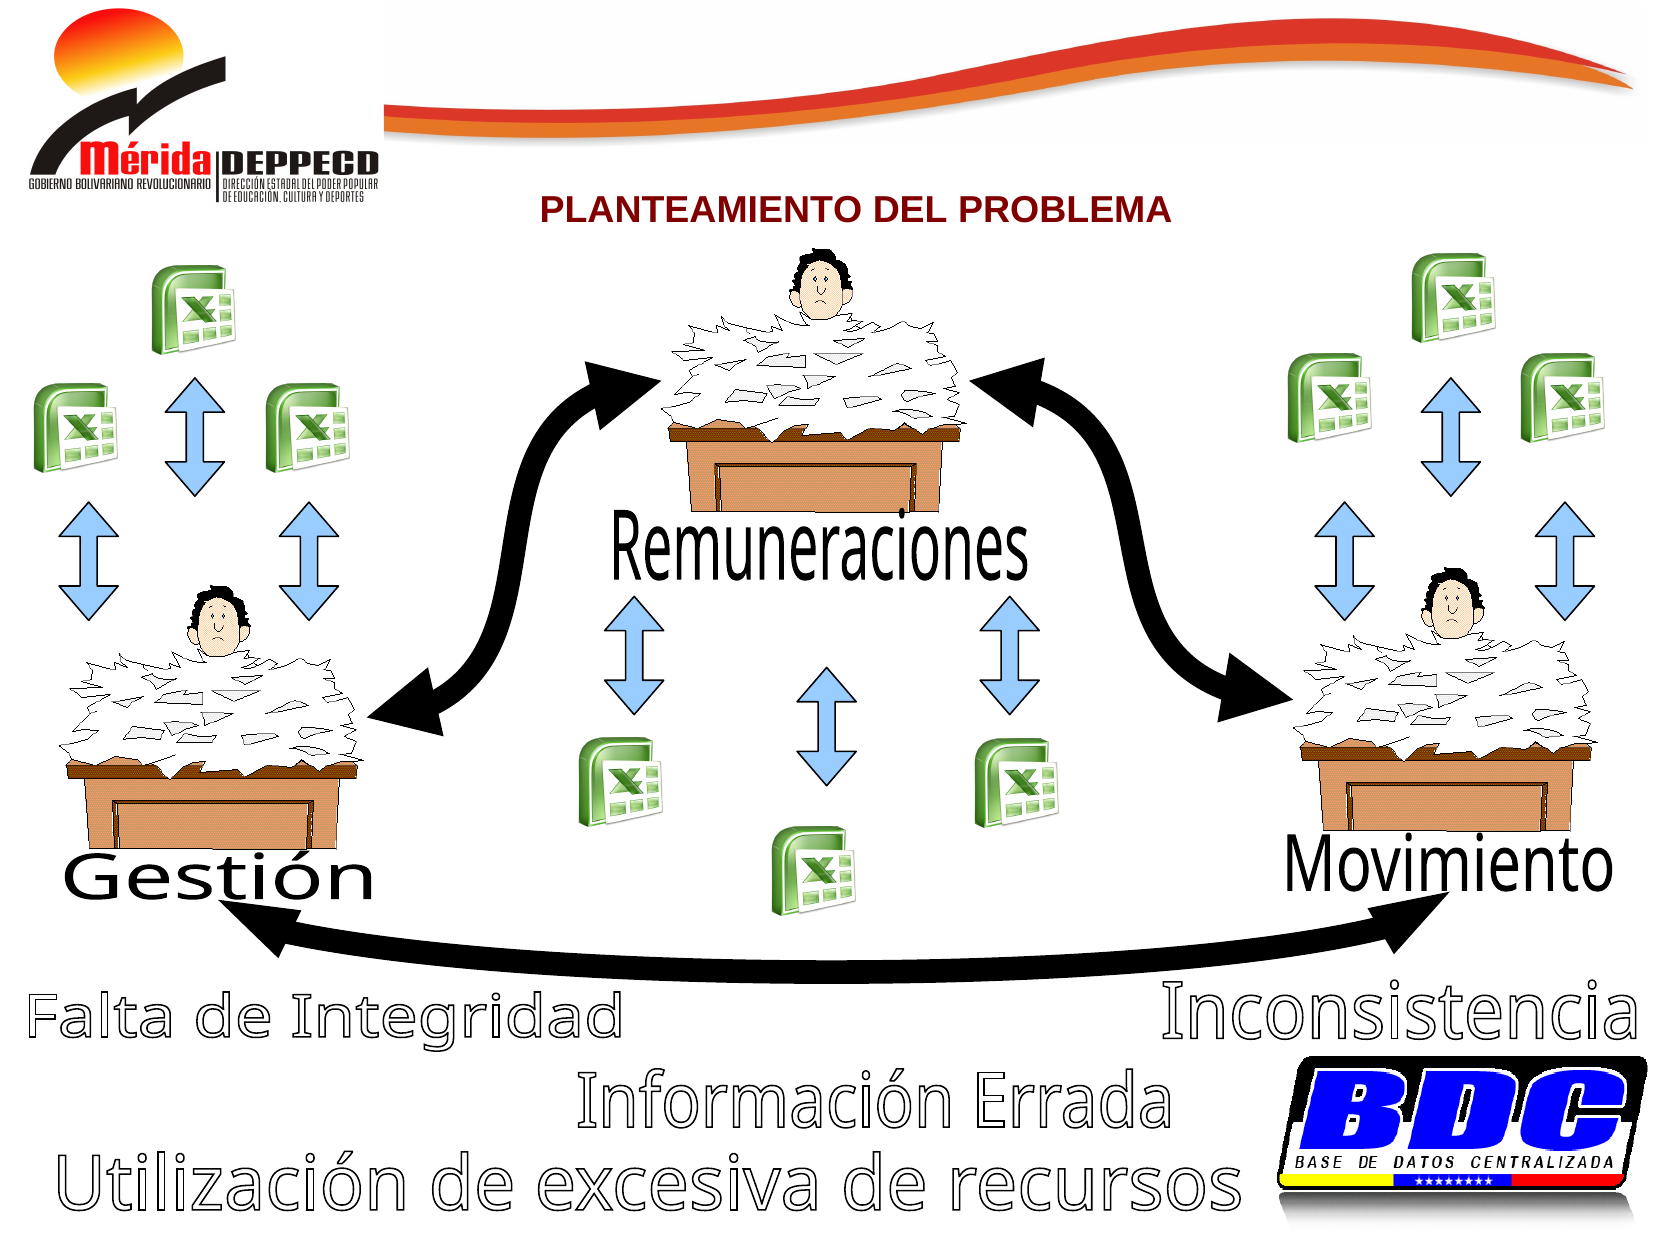

PLANTEAMIENTO DEL PROBLEMA
Remuneraciones
Movimiento
Gestión
Inconsistencia
Falta de Integridad
Información Errada
Utilización de excesiva de recursos